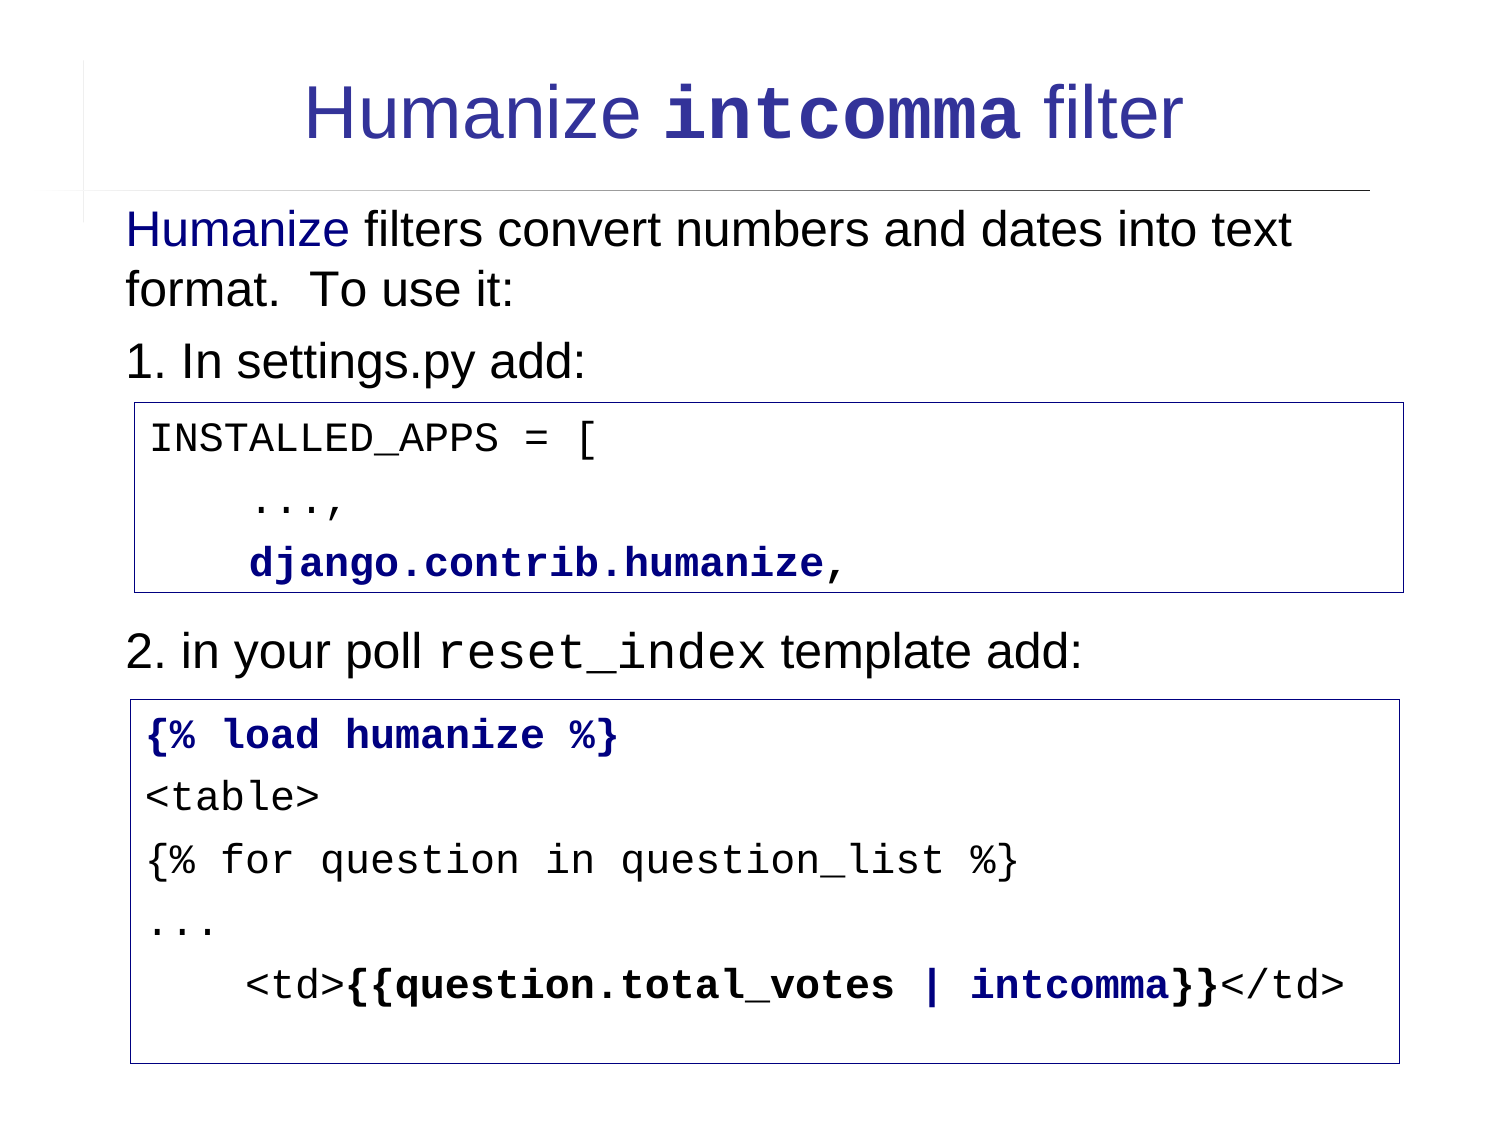

# Humanize intcomma filter
Humanize filters convert numbers and dates into text format. To use it:
1. In settings.py add:
2. in your poll reset_index template add:
INSTALLED_APPS = [
 ...,
 django.contrib.humanize,
{% load humanize %}
<table>
{% for question in question_list %}
...
 <td>{{question.total_votes | intcomma}}</td>